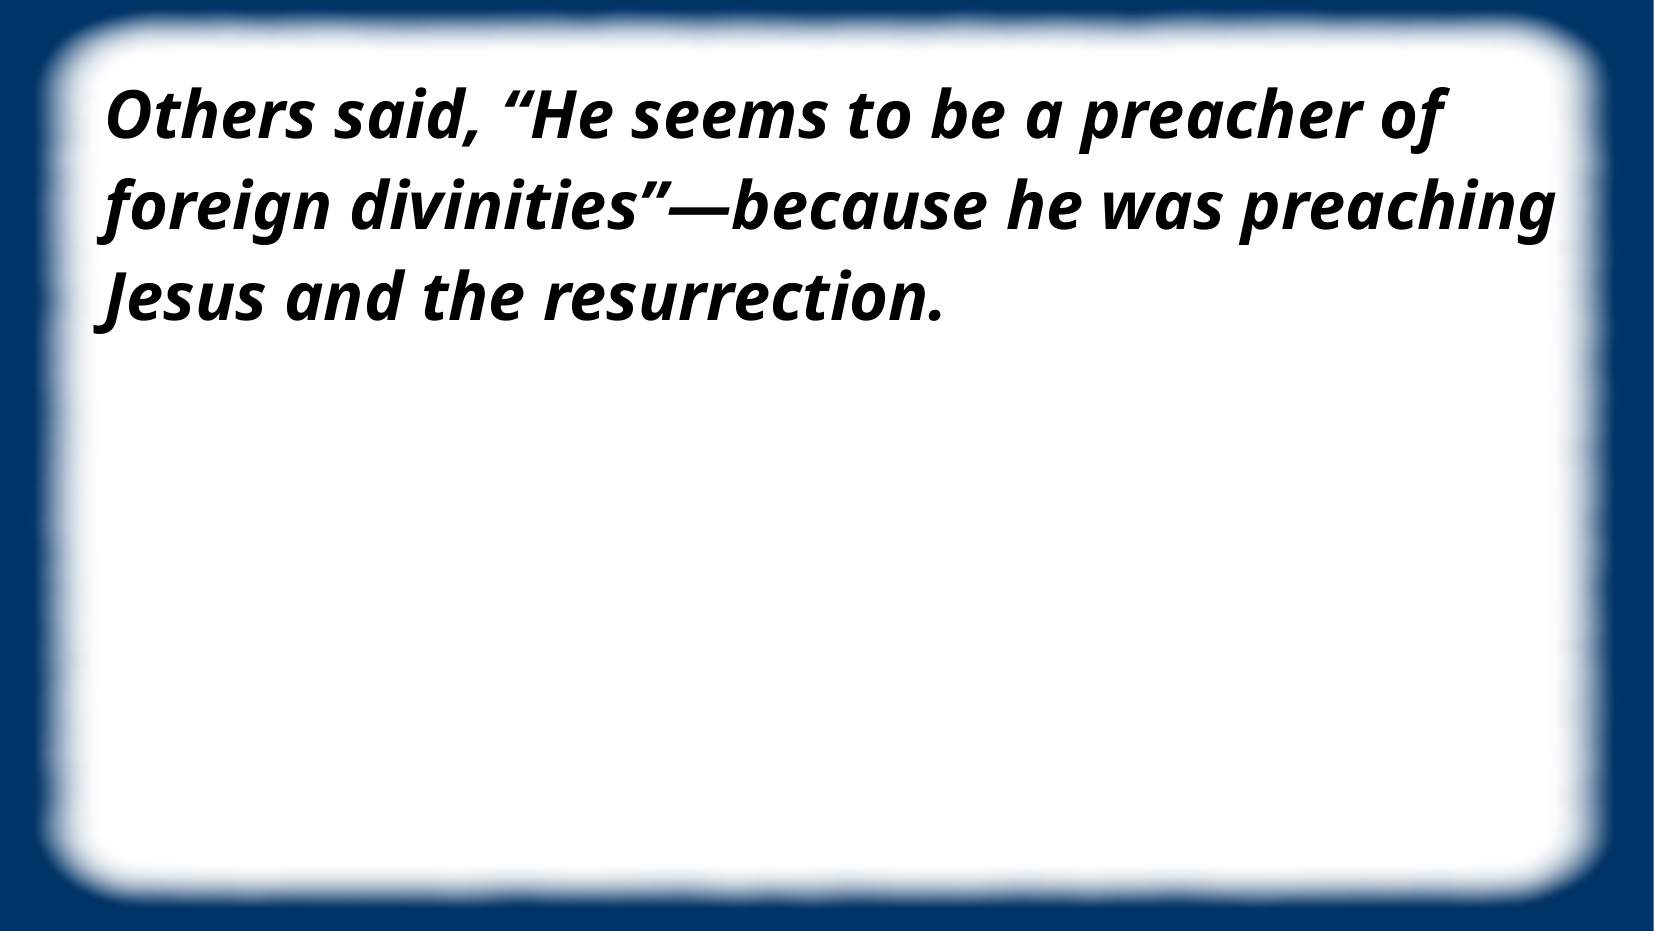

Others said, “He seems to be a preacher of foreign divinities”—because he was preaching Jesus and the resurrection.